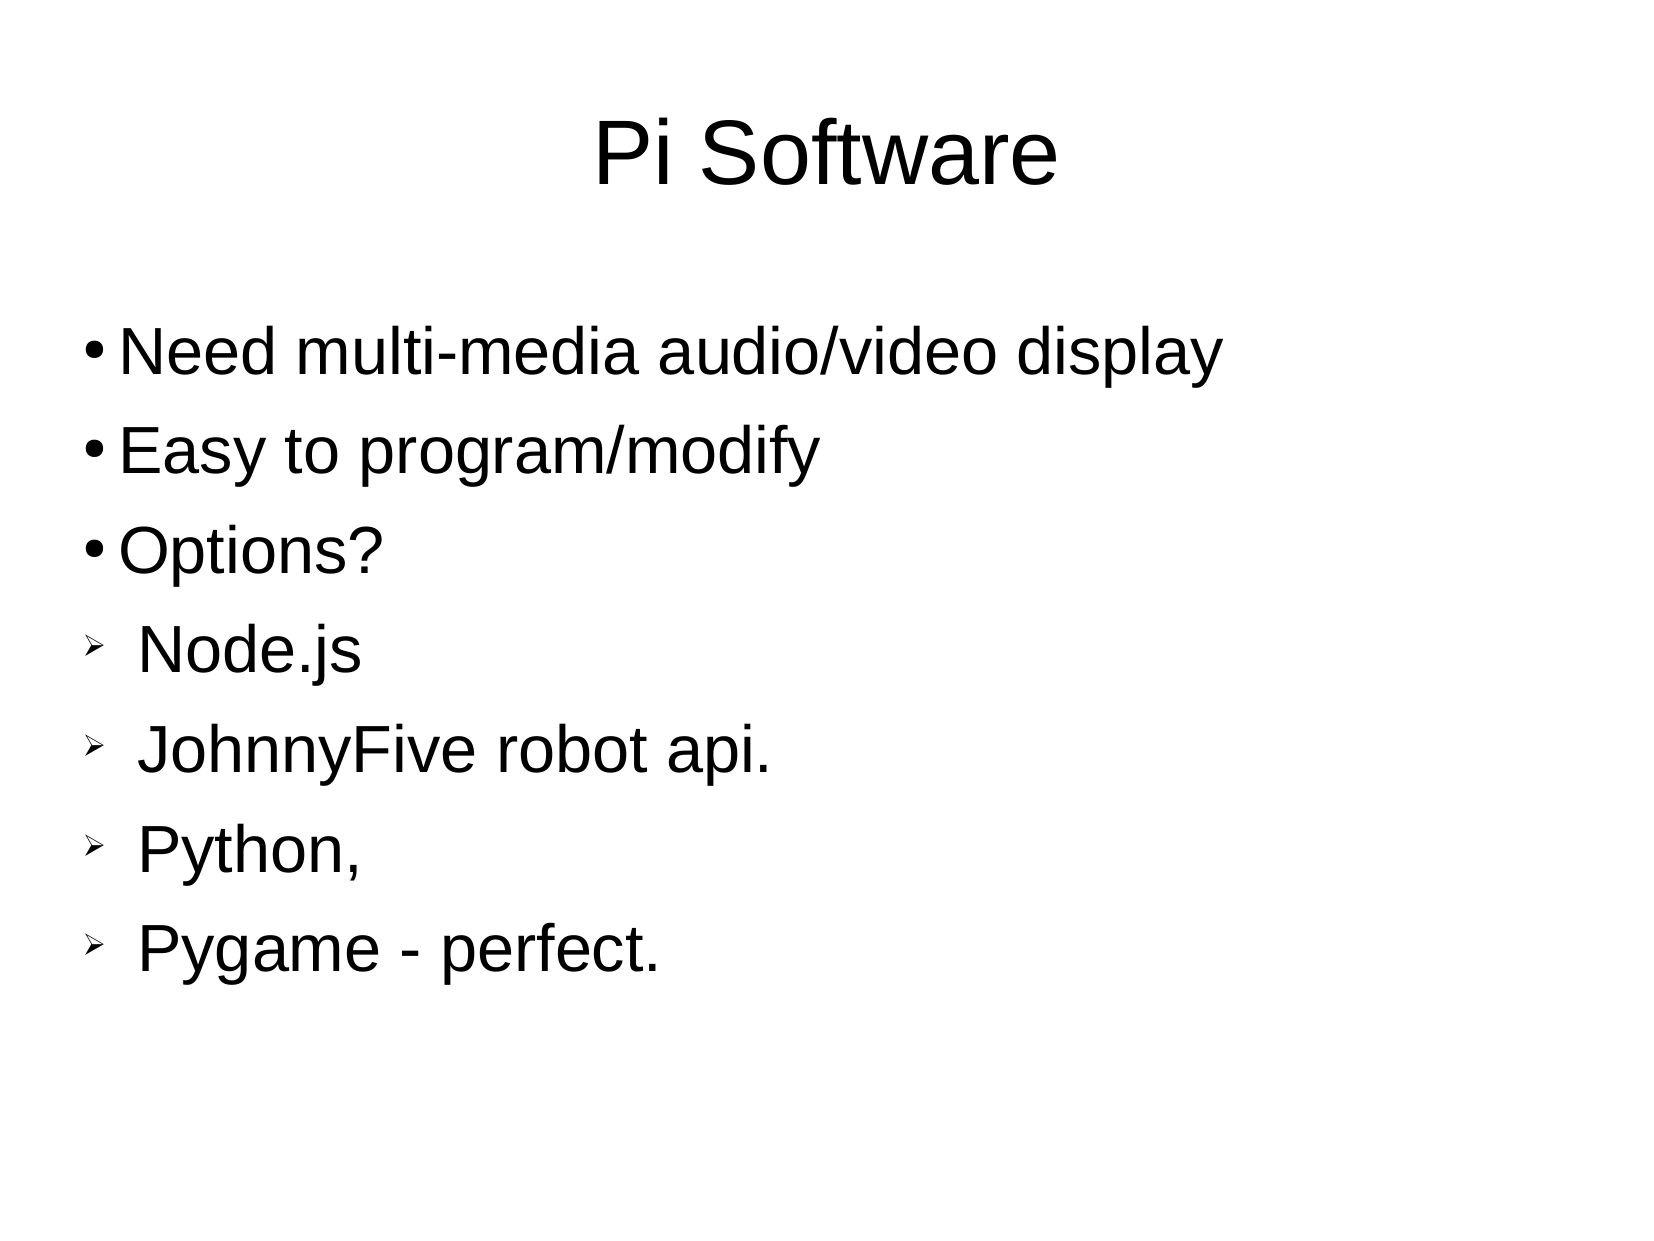

# Pi Software
Need multi-media audio/video display
Easy to program/modify
Options?
 Node.js
 JohnnyFive robot api.
 Python,
 Pygame - perfect.